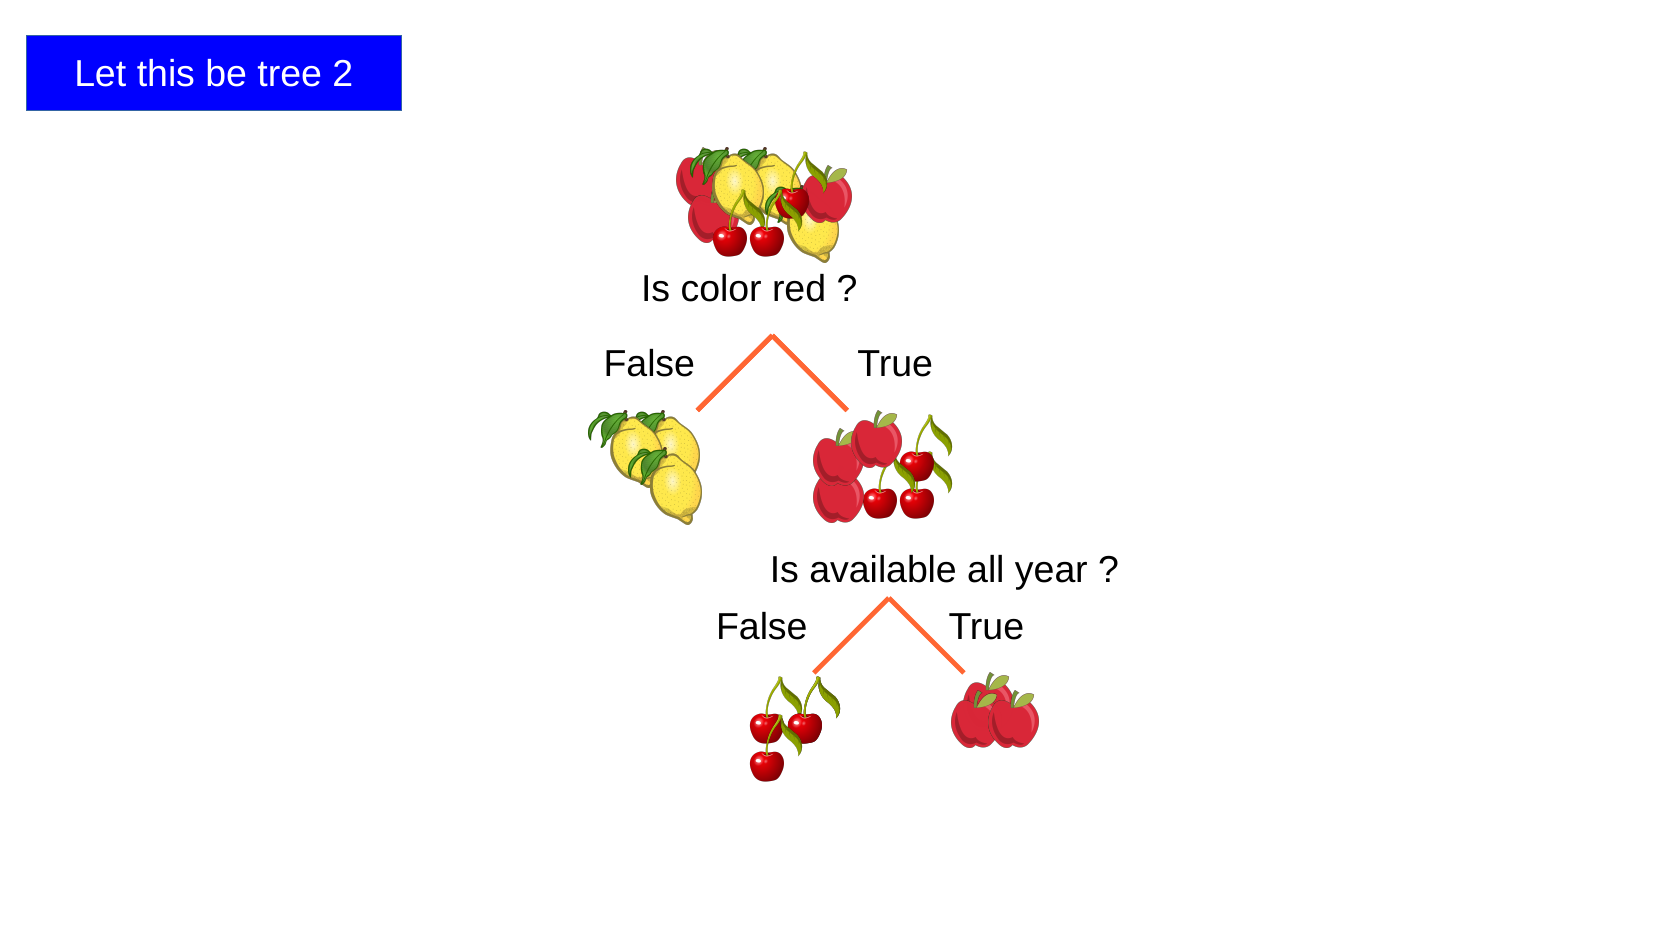

Let this be tree 2
Is color red ?
False
True
Is available all year ?
False
True